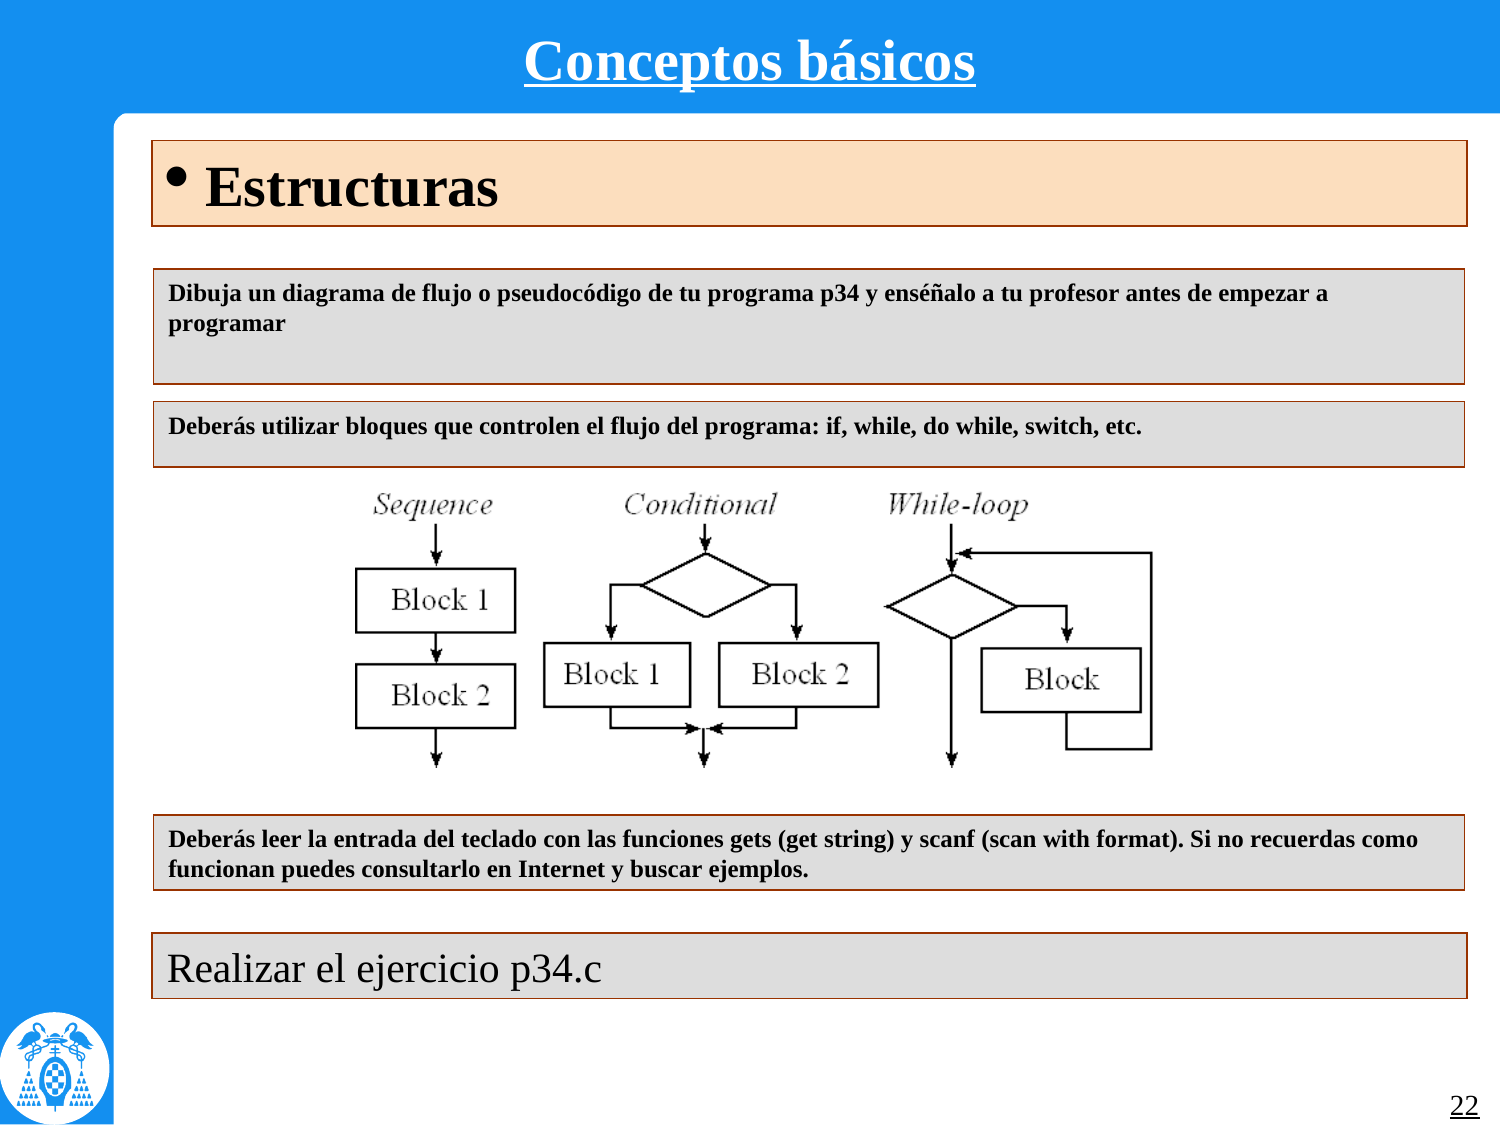

Conceptos básicos
 Estructuras
Dibuja un diagrama de flujo o pseudocódigo de tu programa p34 y enséñalo a tu profesor antes de empezar a programar
Deberás utilizar bloques que controlen el flujo del programa: if, while, do while, switch, etc.
Deberás leer la entrada del teclado con las funciones gets (get string) y scanf (scan with format). Si no recuerdas como funcionan puedes consultarlo en Internet y buscar ejemplos.
Realizar el ejercicio p34.c